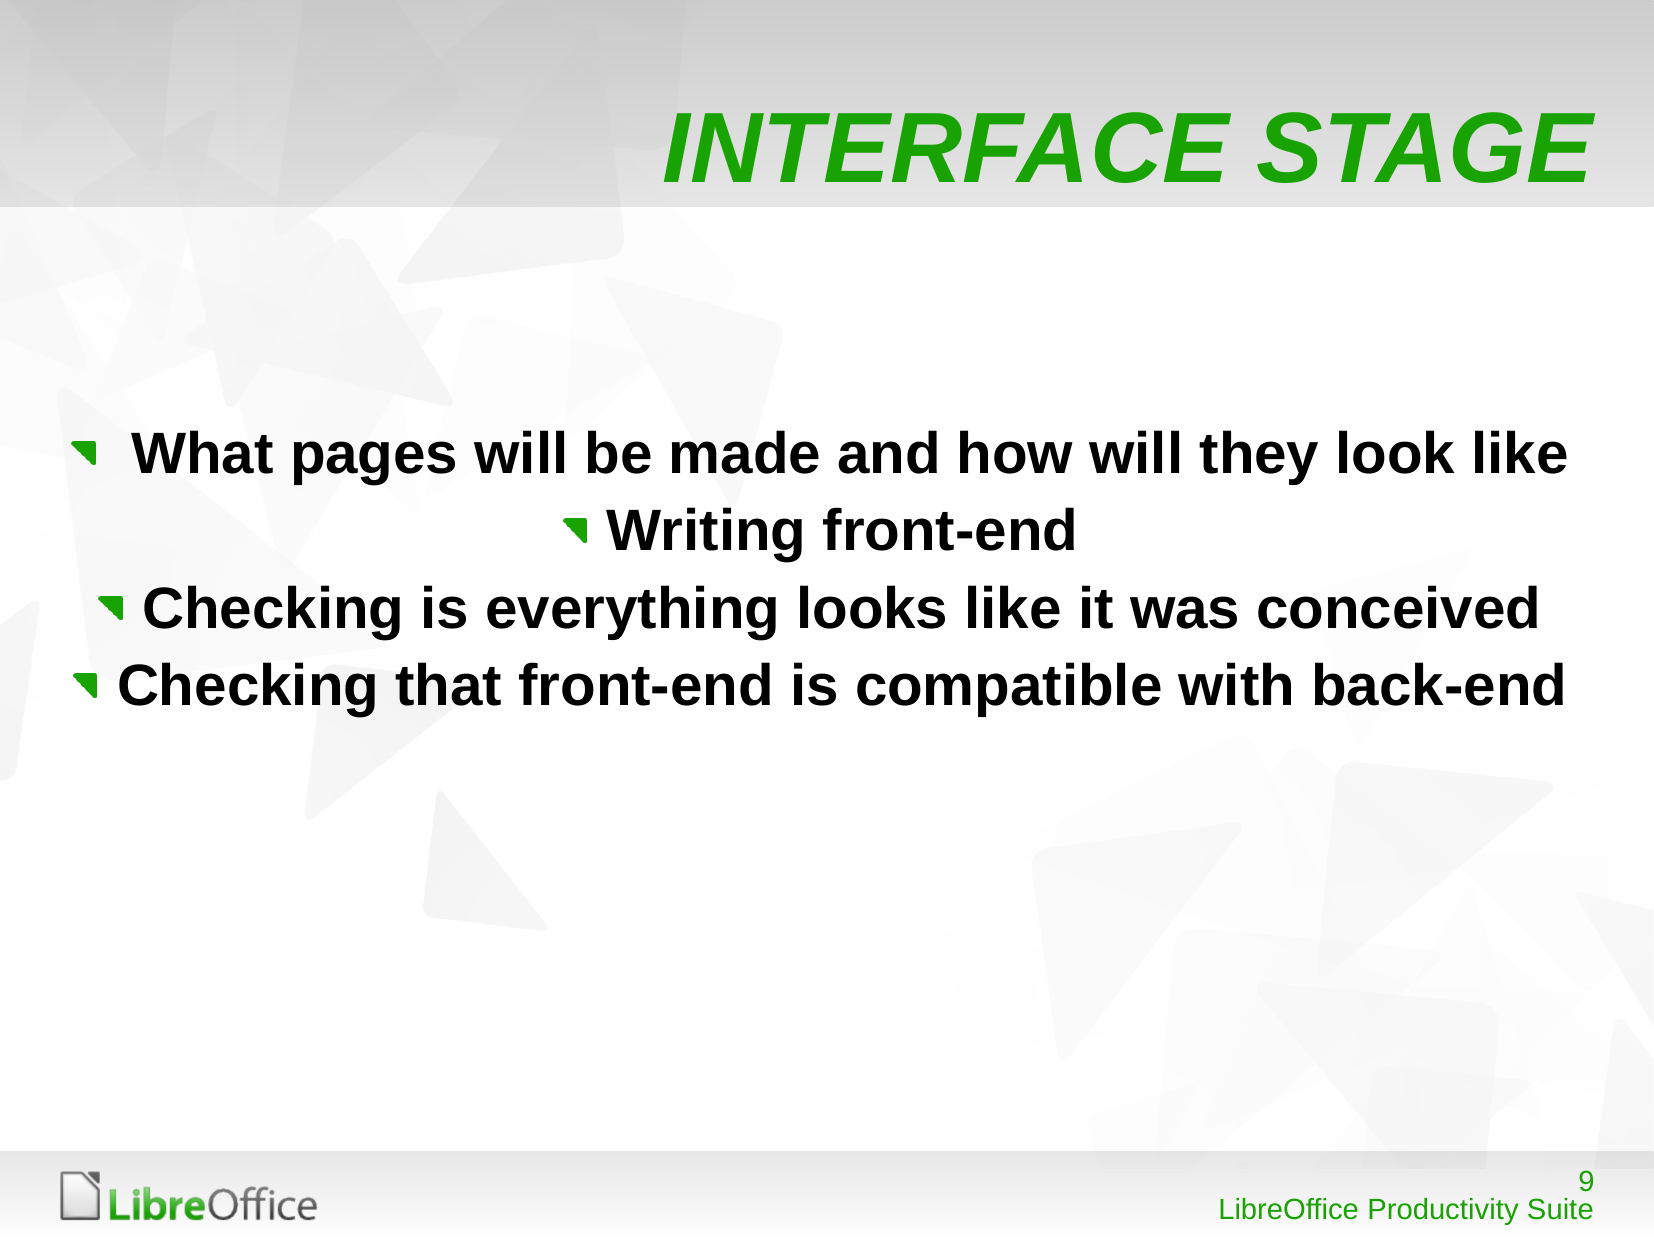

# INTERFACE STAGE
 What pages will be made and how will they look like
Writing front-end
Checking is everything looks like it was conceived
Checking that front-end is compatible with back-end
9
LibreOffice Productivity Suite